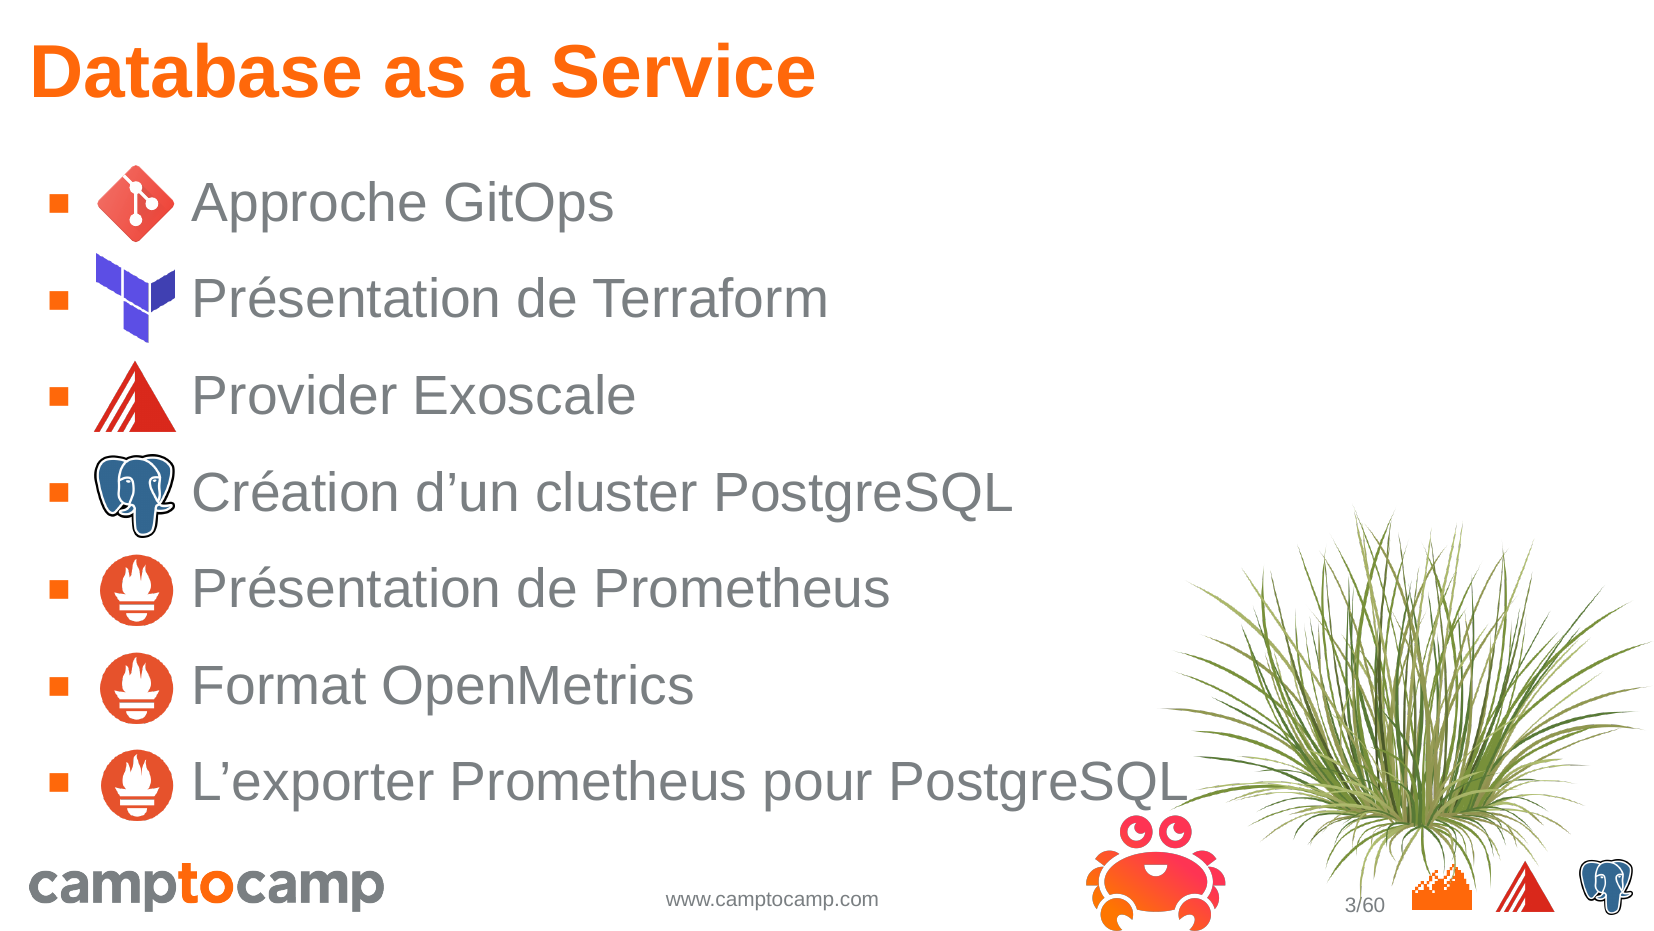

# Database as a Service
 Approche GitOps
 Présentation de Terraform
 Provider Exoscale
 Création d’un cluster PostgreSQL
 Présentation de Prometheus
 Format OpenMetrics
 L’exporter Prometheus pour PostgreSQL